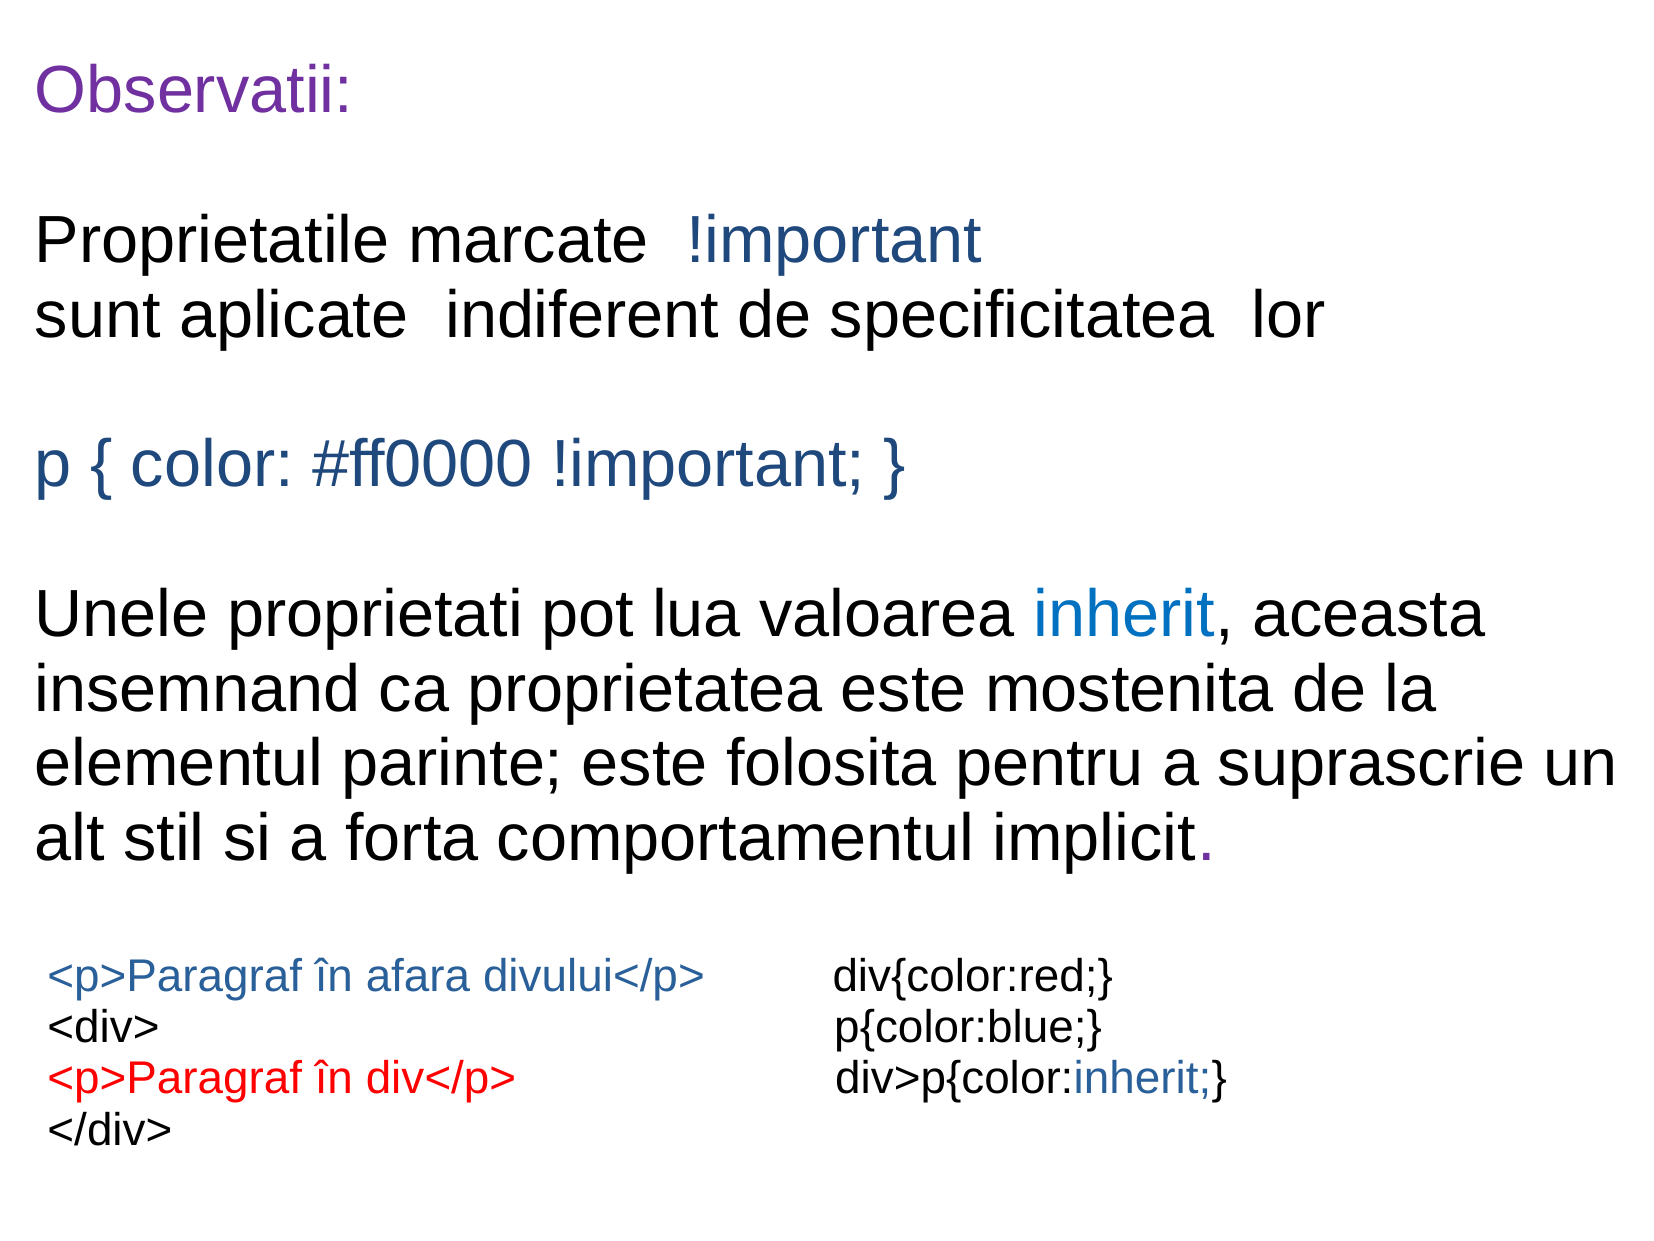

Observatii:
Proprietatile marcate !important
sunt aplicate indiferent de specificitatea lor
p { color: #ff0000 !important; }
Unele proprietati pot lua valoarea inherit, aceasta insemnand ca proprietatea este mostenita de la elementul parinte; este folosita pentru a suprascrie un alt stil si a forta comportamentul implicit.
 <p>Paragraf în afara divului</p> div{color:red;}
 <div> p{color:blue;}
 <p>Paragraf în div</p> div>p{color:inherit;}
 </div>